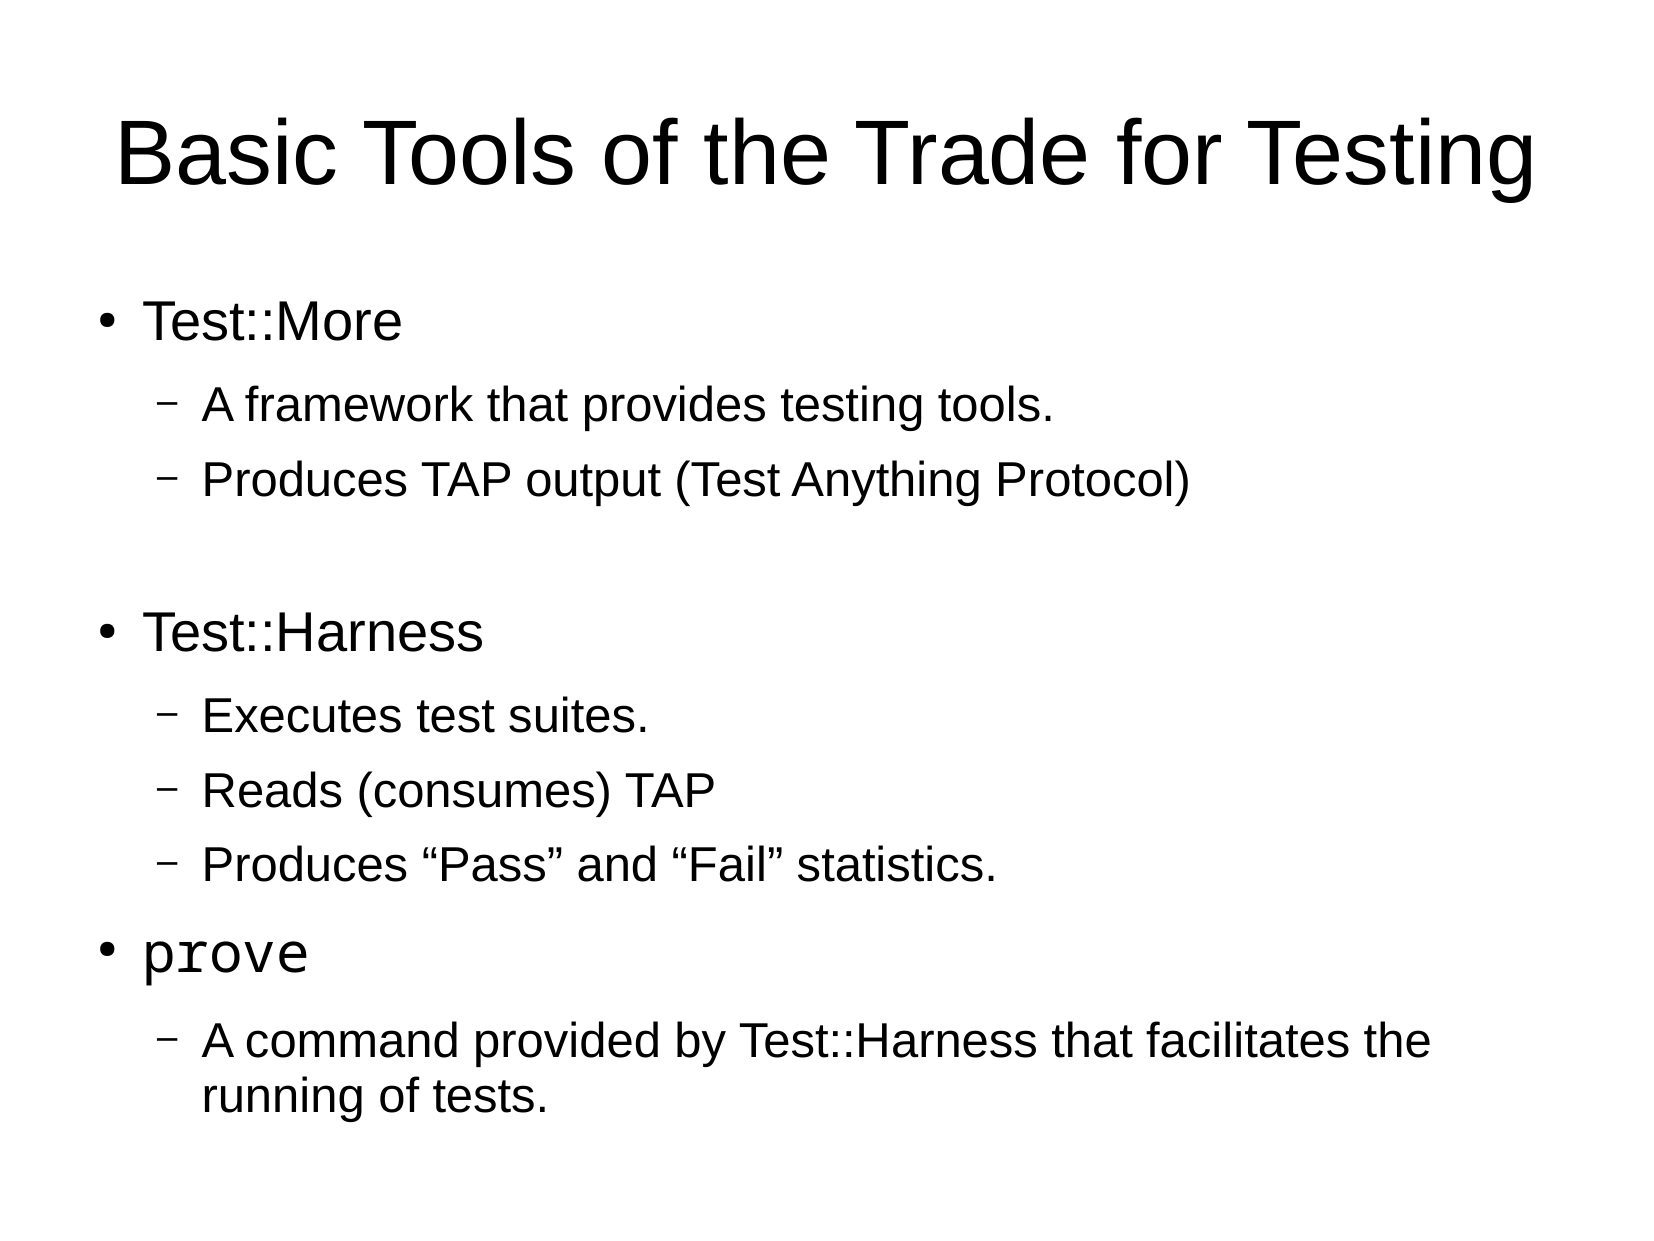

# Basic Tools of the Trade for Testing
Test::More
A framework that provides testing tools.
Produces TAP output (Test Anything Protocol)
Test::Harness
Executes test suites.
Reads (consumes) TAP
Produces “Pass” and “Fail” statistics.
prove
A command provided by Test::Harness that facilitates the running of tests.